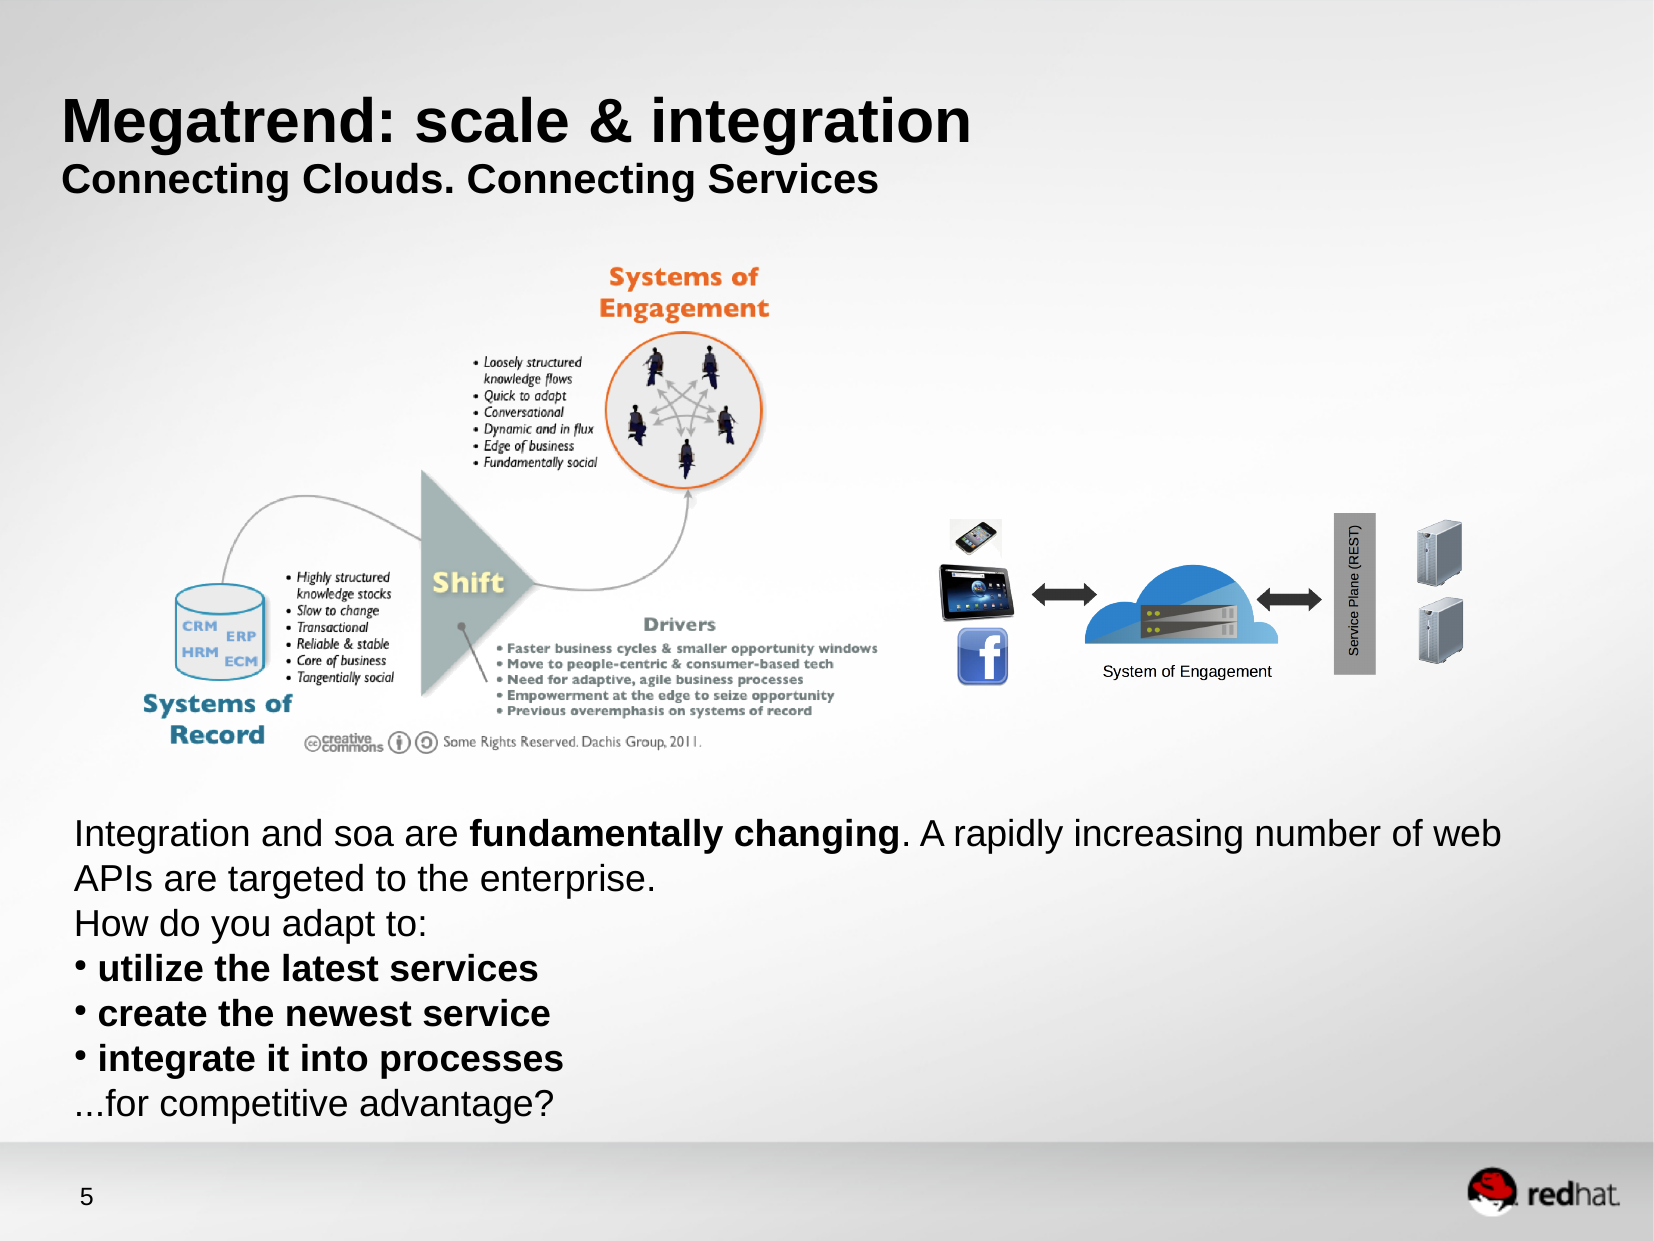

Megatrend: scale & integration
Connecting Clouds. Connecting Services
Integration and soa are fundamentally changing. A rapidly increasing number of web APIs are targeted to the enterprise.
How do you adapt to:
 utilize the latest services
 create the newest service
 integrate it into processes
...for competitive advantage?
Smartphone Shipments Forecast (Millions)